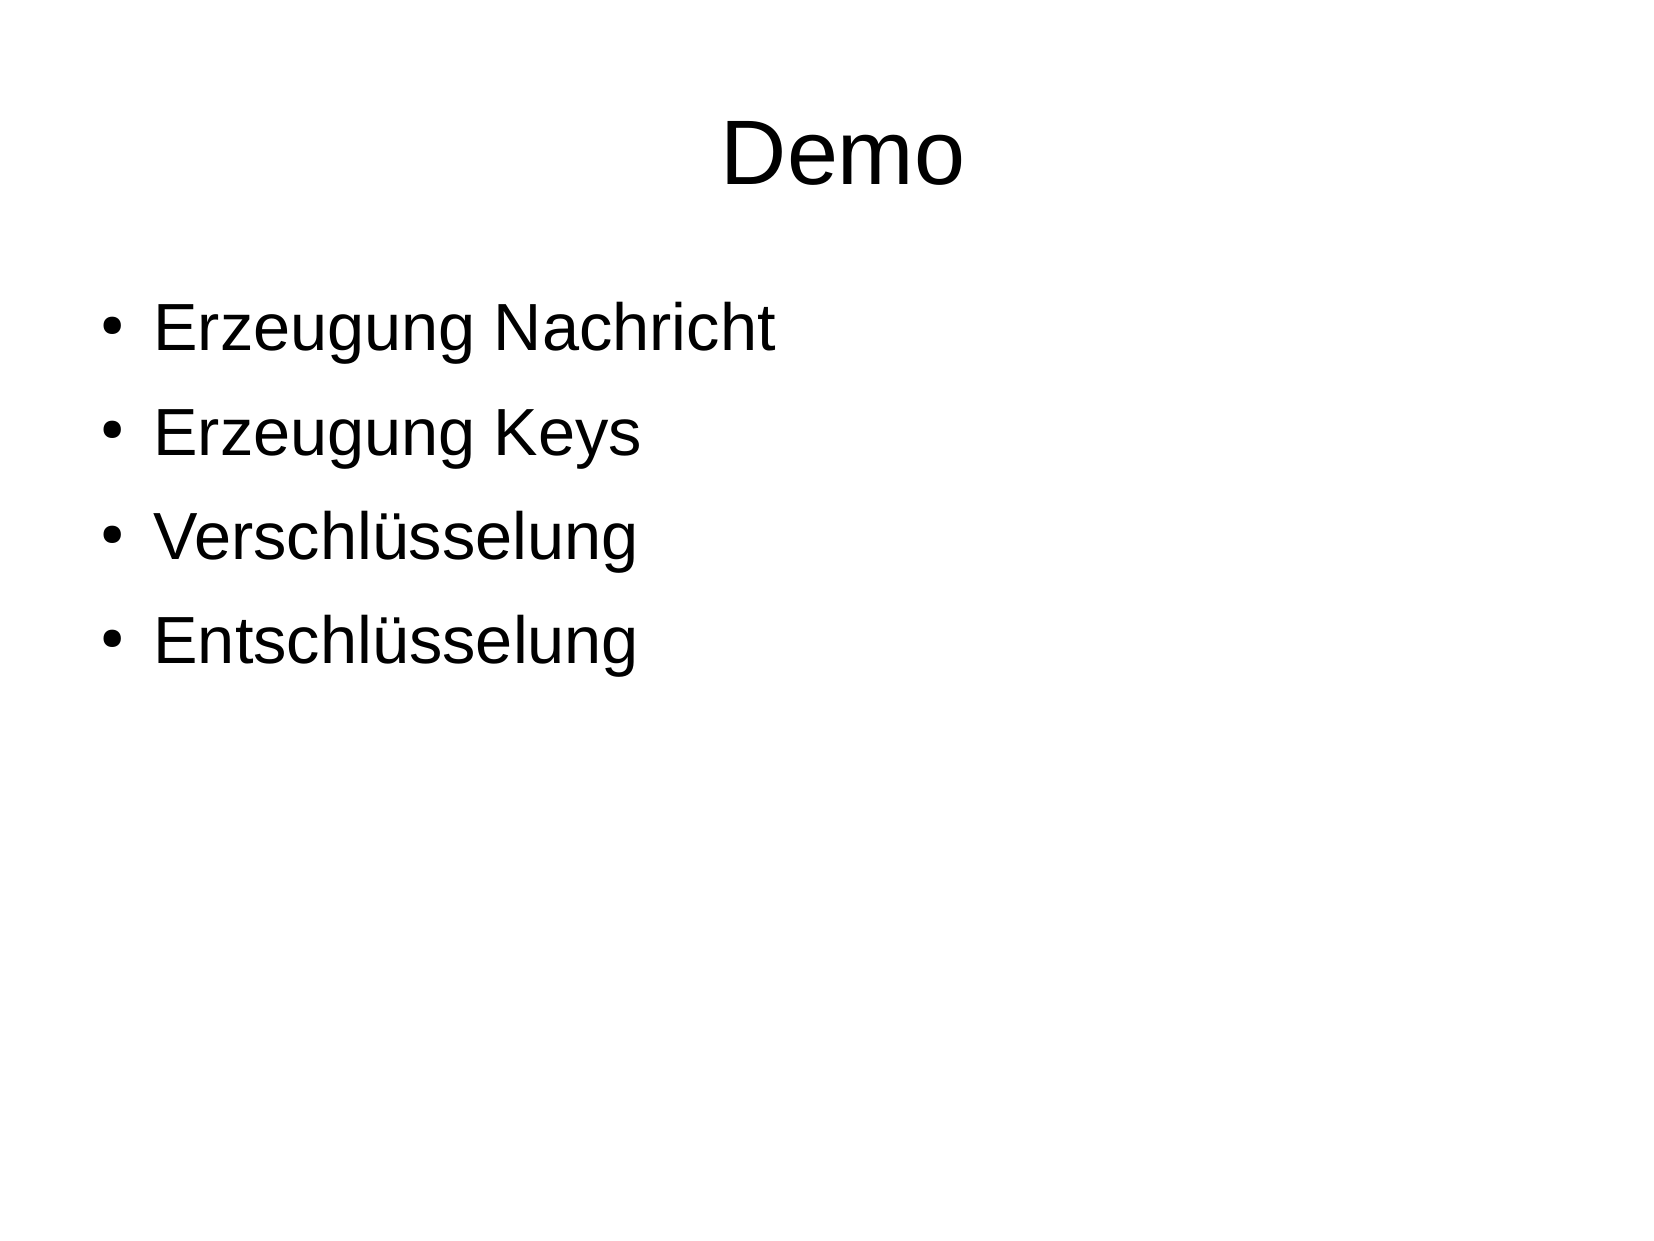

# Demo
Erzeugung Nachricht
Erzeugung Keys
Verschlüsselung
Entschlüsselung